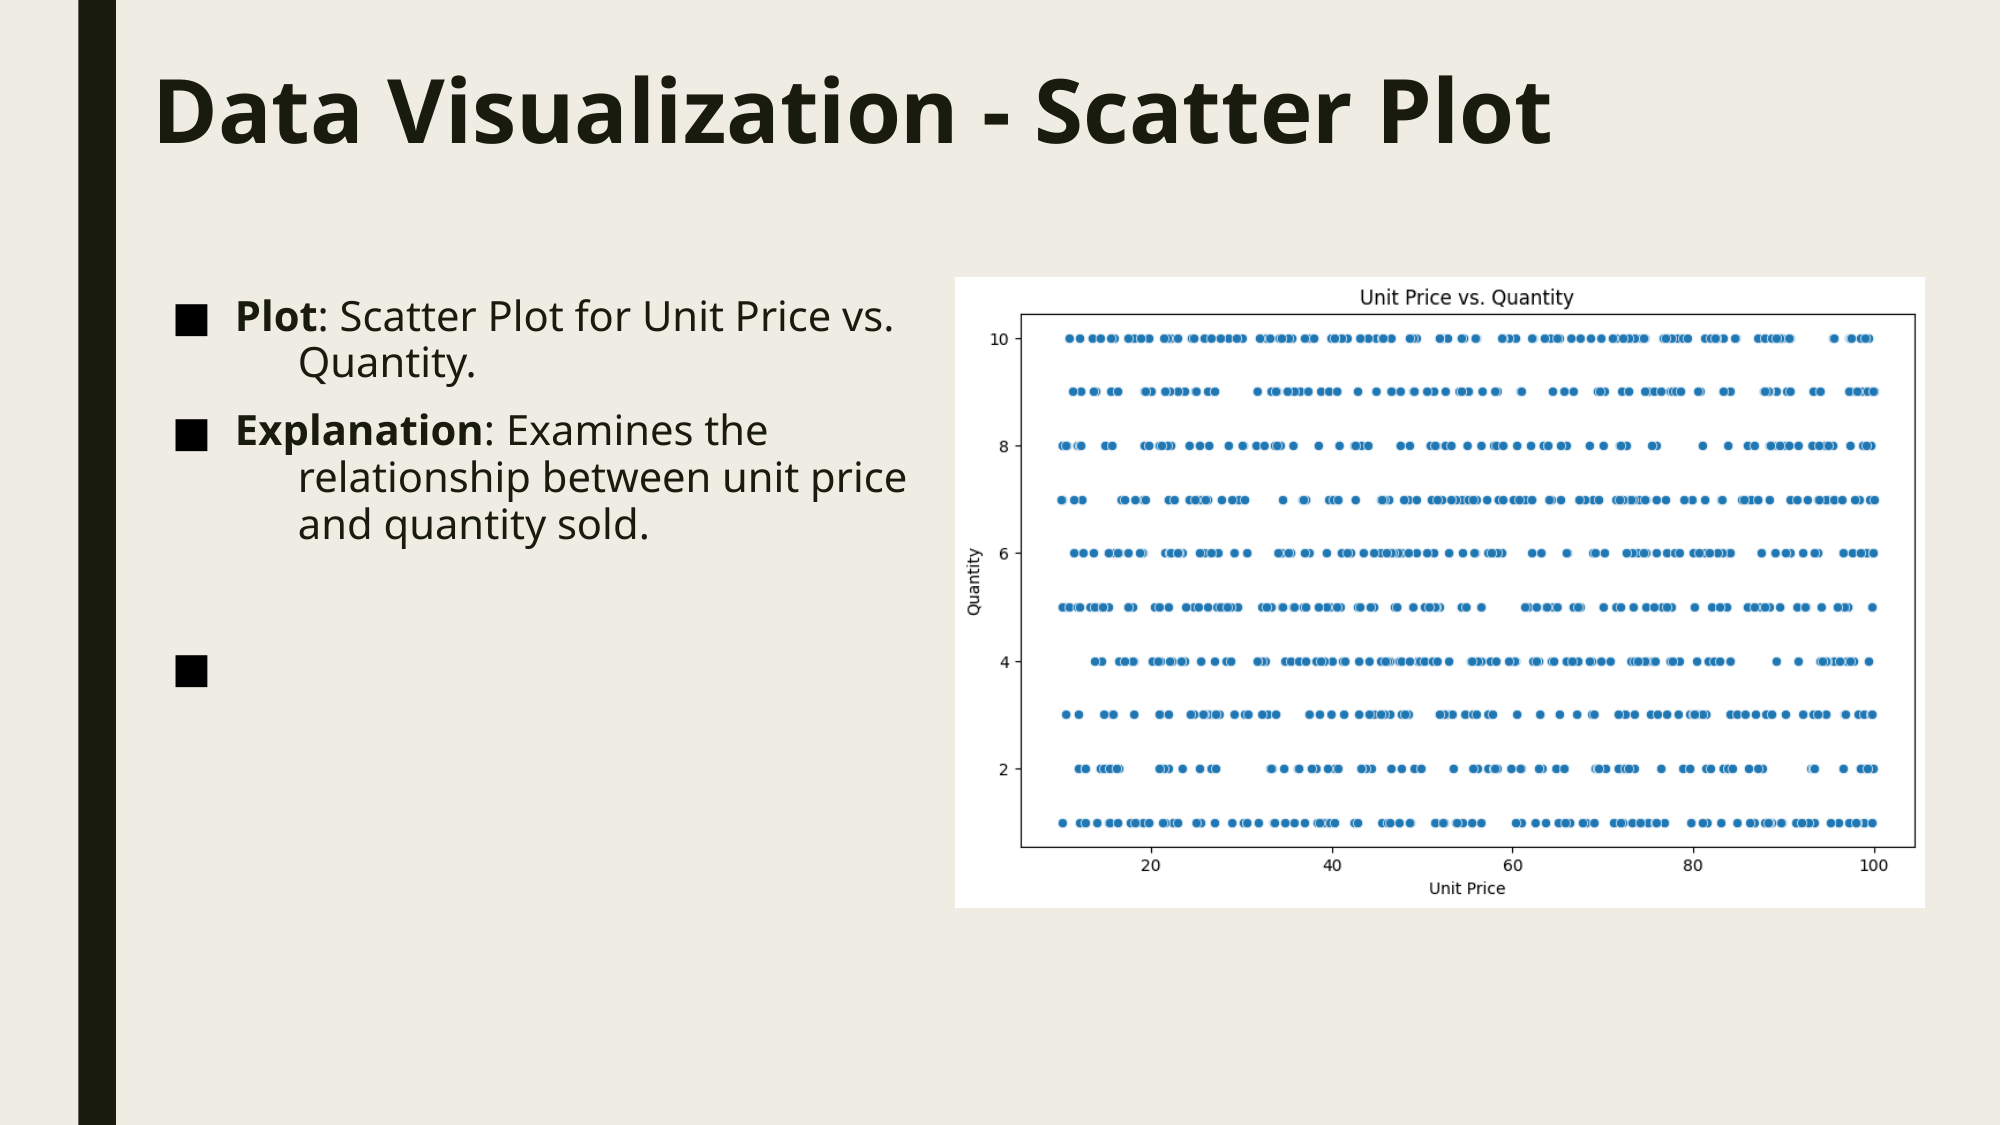

# Data Visualization - Scatter Plot
Plot: Scatter Plot for Unit Price vs. Quantity.
Explanation: Examines the relationship between unit price and quantity sold.